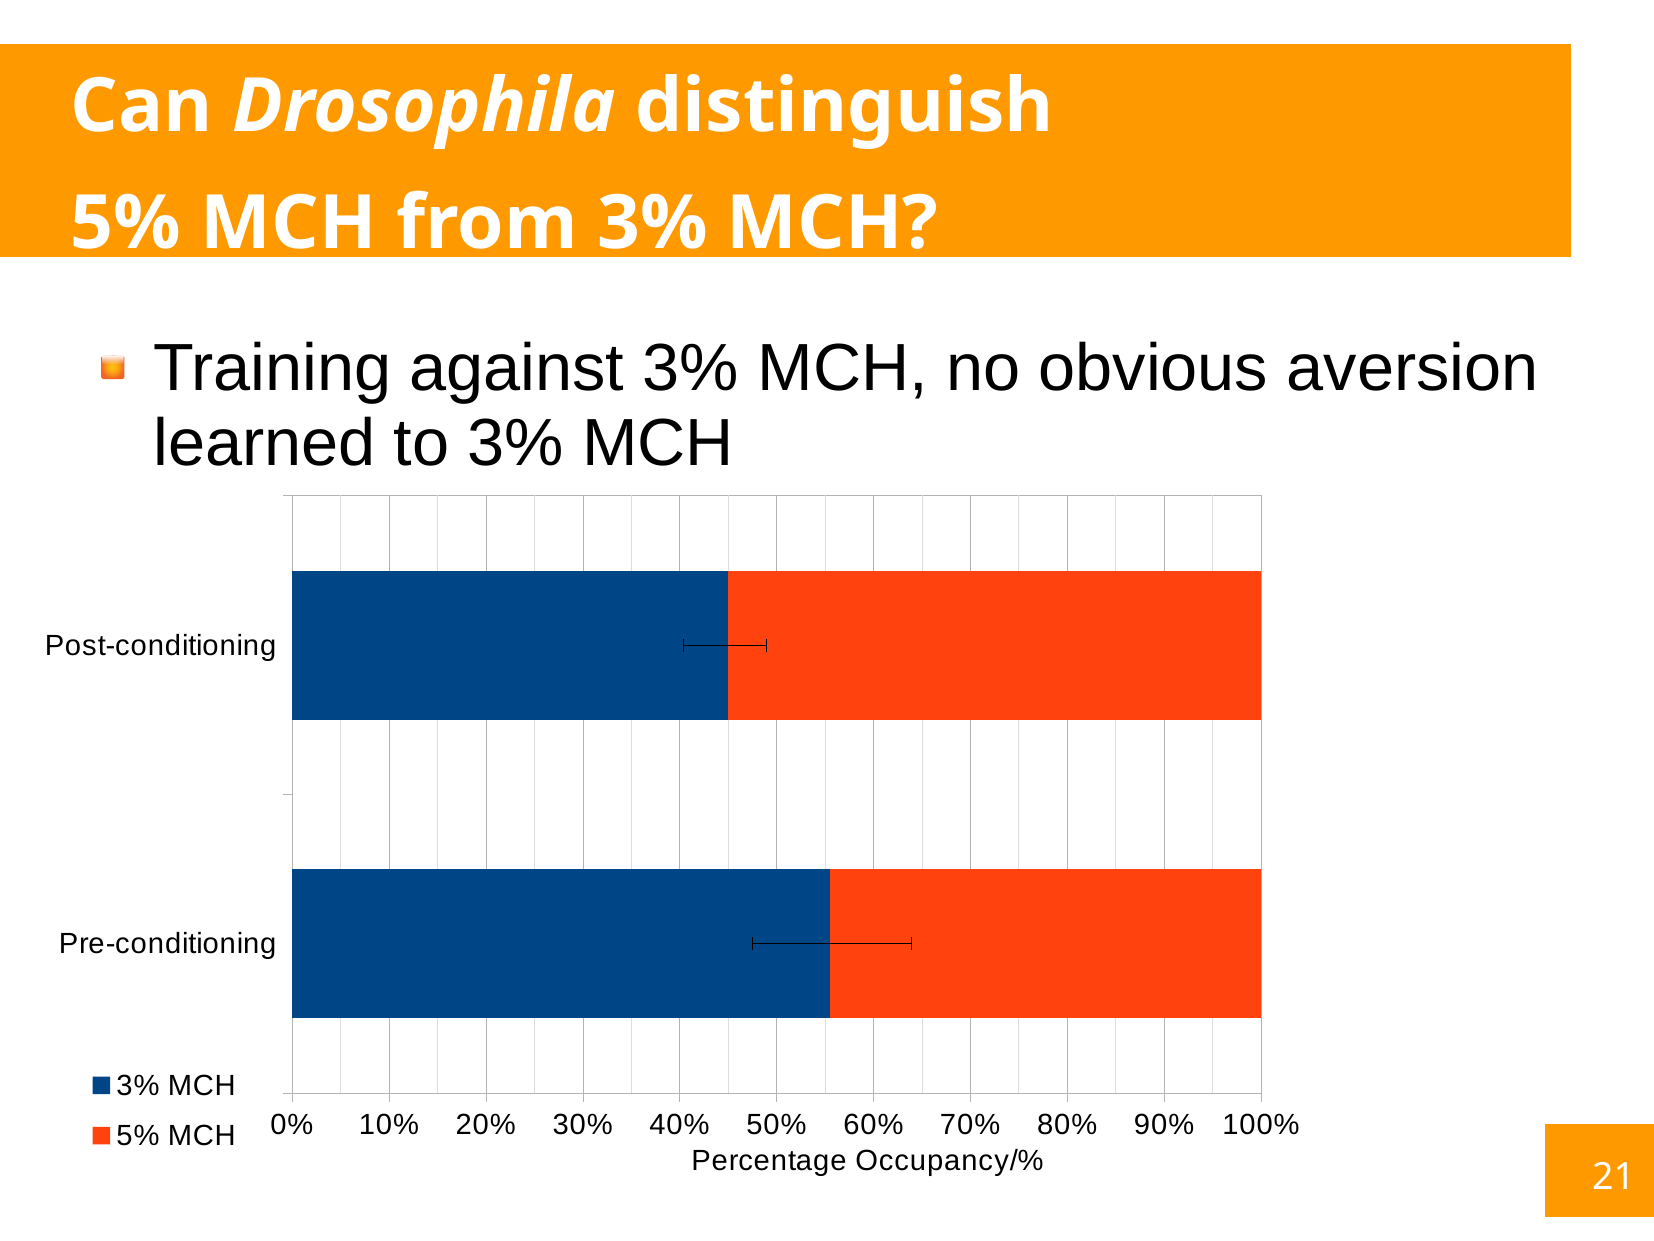

# Can Drosophila distinguish 5% MCH from 3% MCH?
Training against 3% MCH, no obvious aversion learned to 3% MCH
### Chart
| Category | 3% MCH | 5% MCH |
|---|---|---|
| Pre-conditioning | 0.451851851851852 | 0.362962962962963 |
| Post-conditioning | 0.324747735351451 | 0.397872950349731 |21